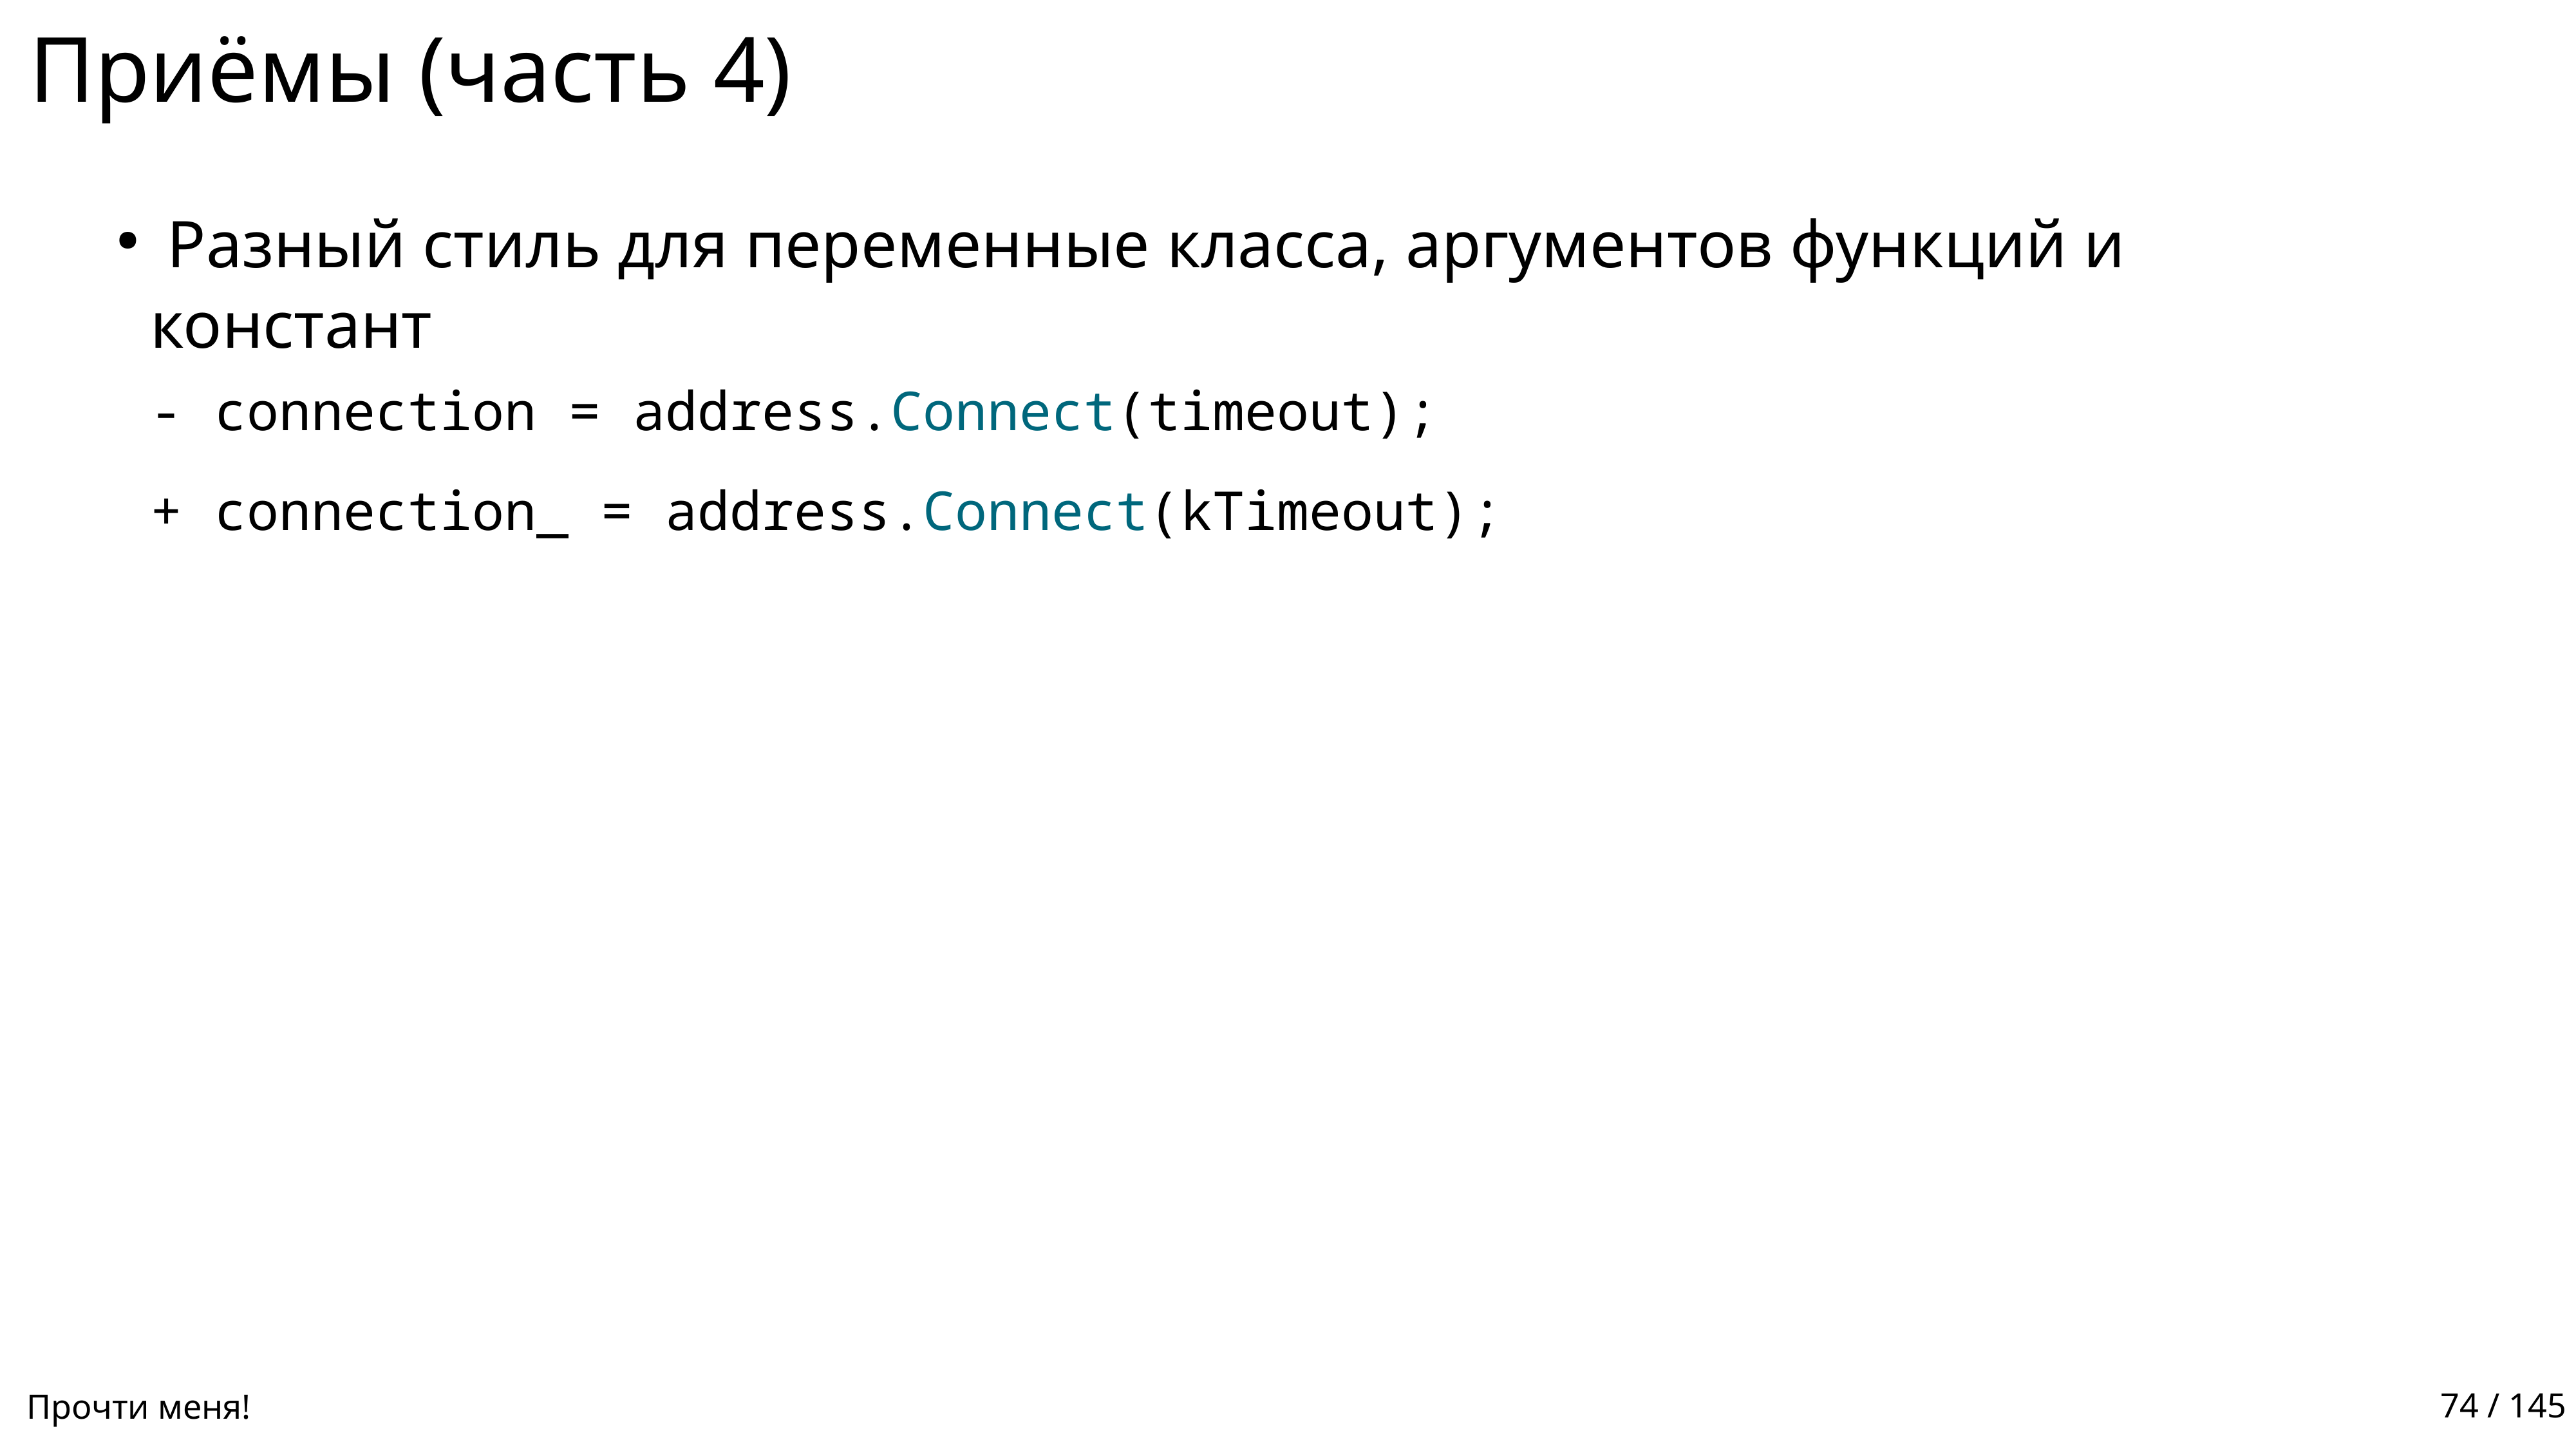

Приёмы (часть 4)
# Разный стиль для переменные класса, аргументов функций и констант
- connection = address.Connect(timeout);
+ connection_ = address.Connect(kTimeout);
Прочти меня!